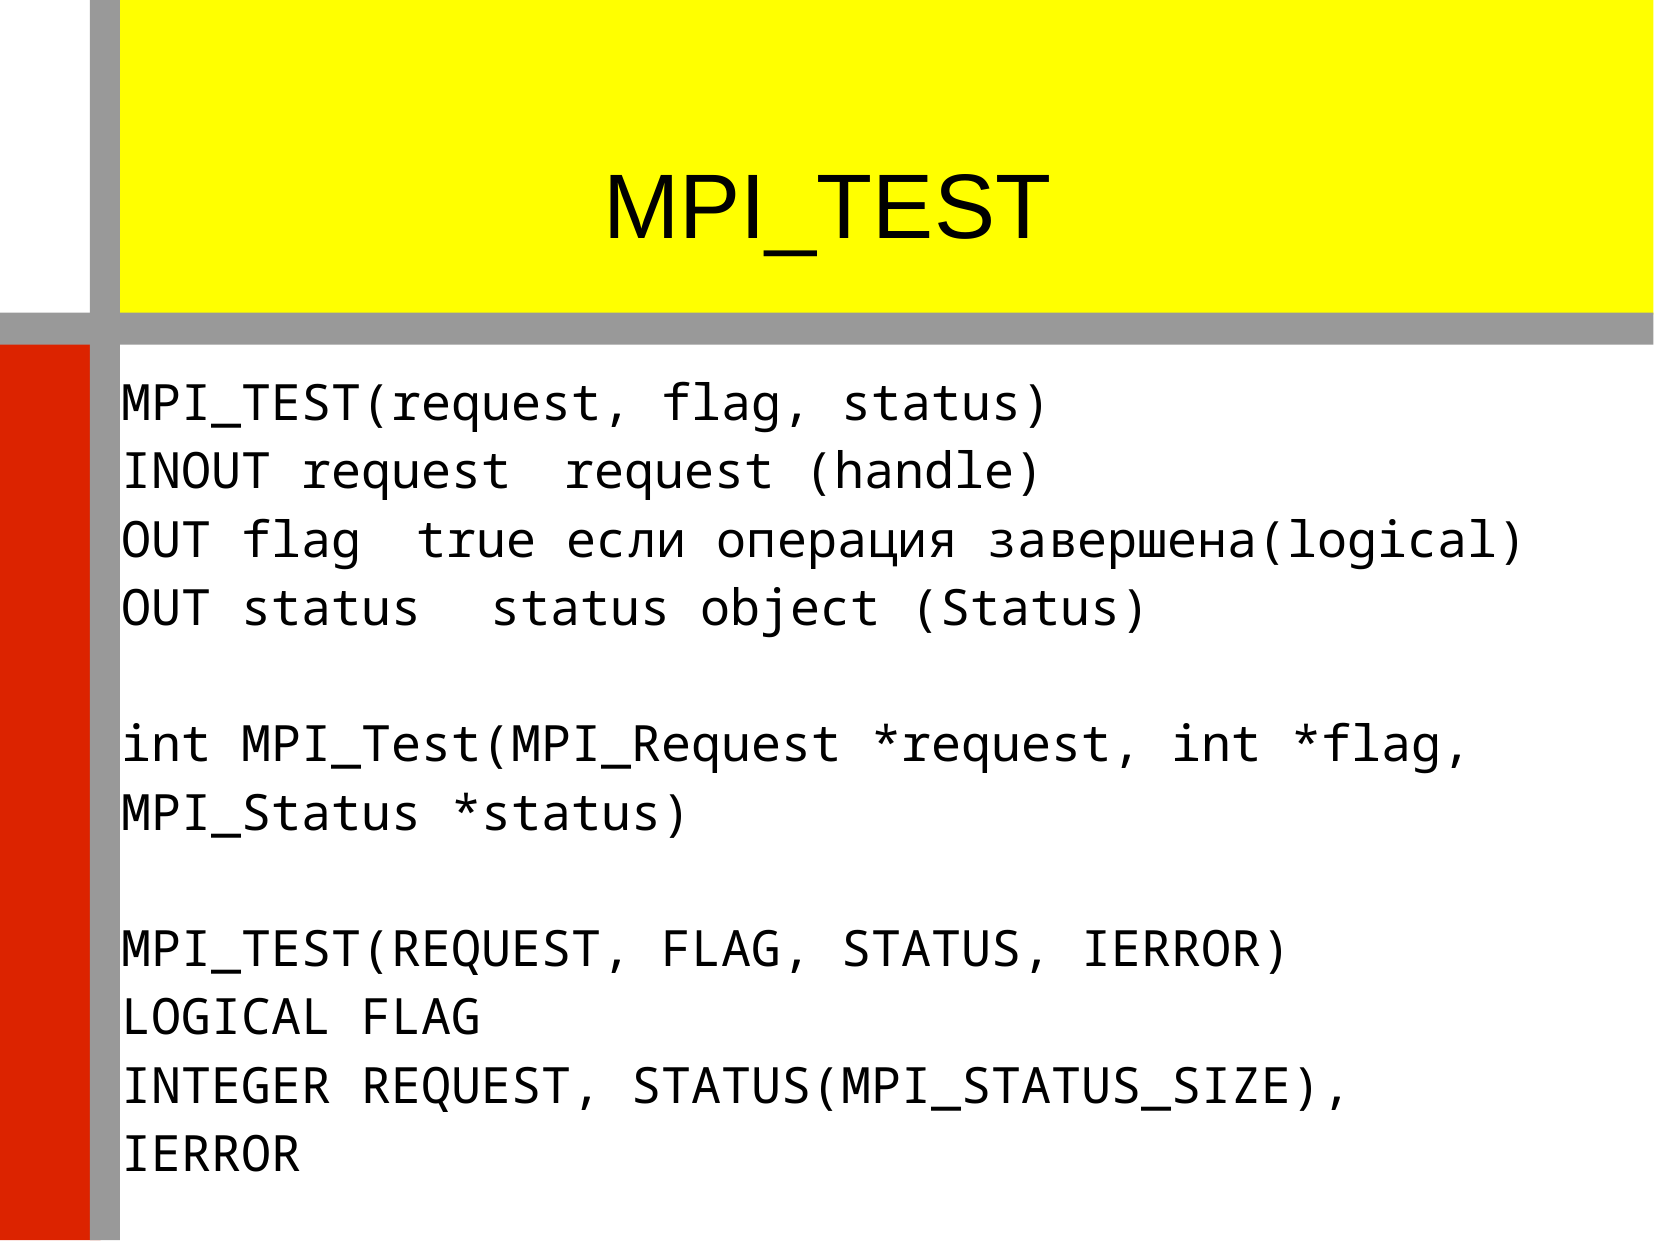

# MPI_TEST
MPI_TEST(request, flag, status)
INOUT request	request (handle)
OUT flag	true если операция завершена(logical)
OUT status	status object (Status)
int MPI_Test(MPI_Request *request, int *flag, MPI_Status *status)
MPI_TEST(REQUEST, FLAG, STATUS, IERROR)
LOGICAL FLAG
INTEGER REQUEST, STATUS(MPI_STATUS_SIZE), IERROR
bool MPI::Request::Test(MPI::Status& status)